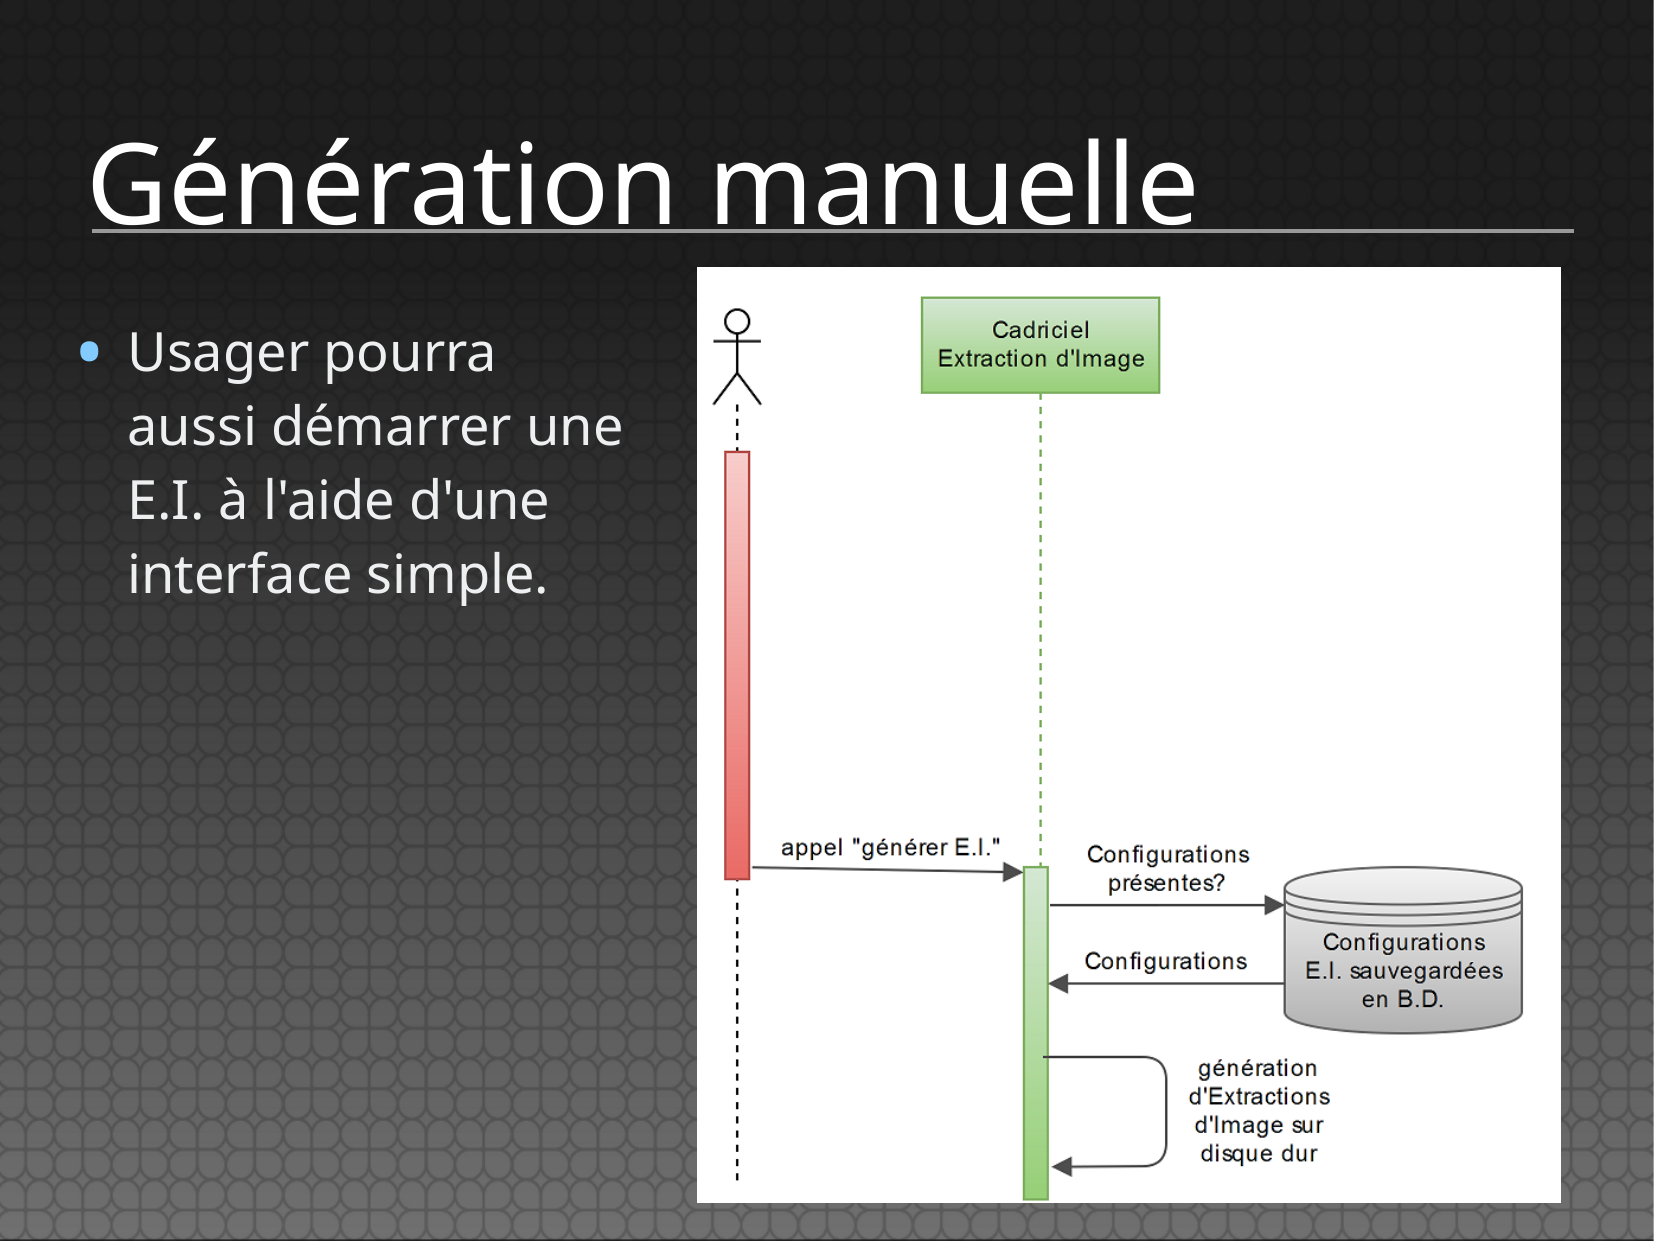

# Génération manuelle
Usager pourra aussi démarrer une E.I. à l'aide d'une interface simple.